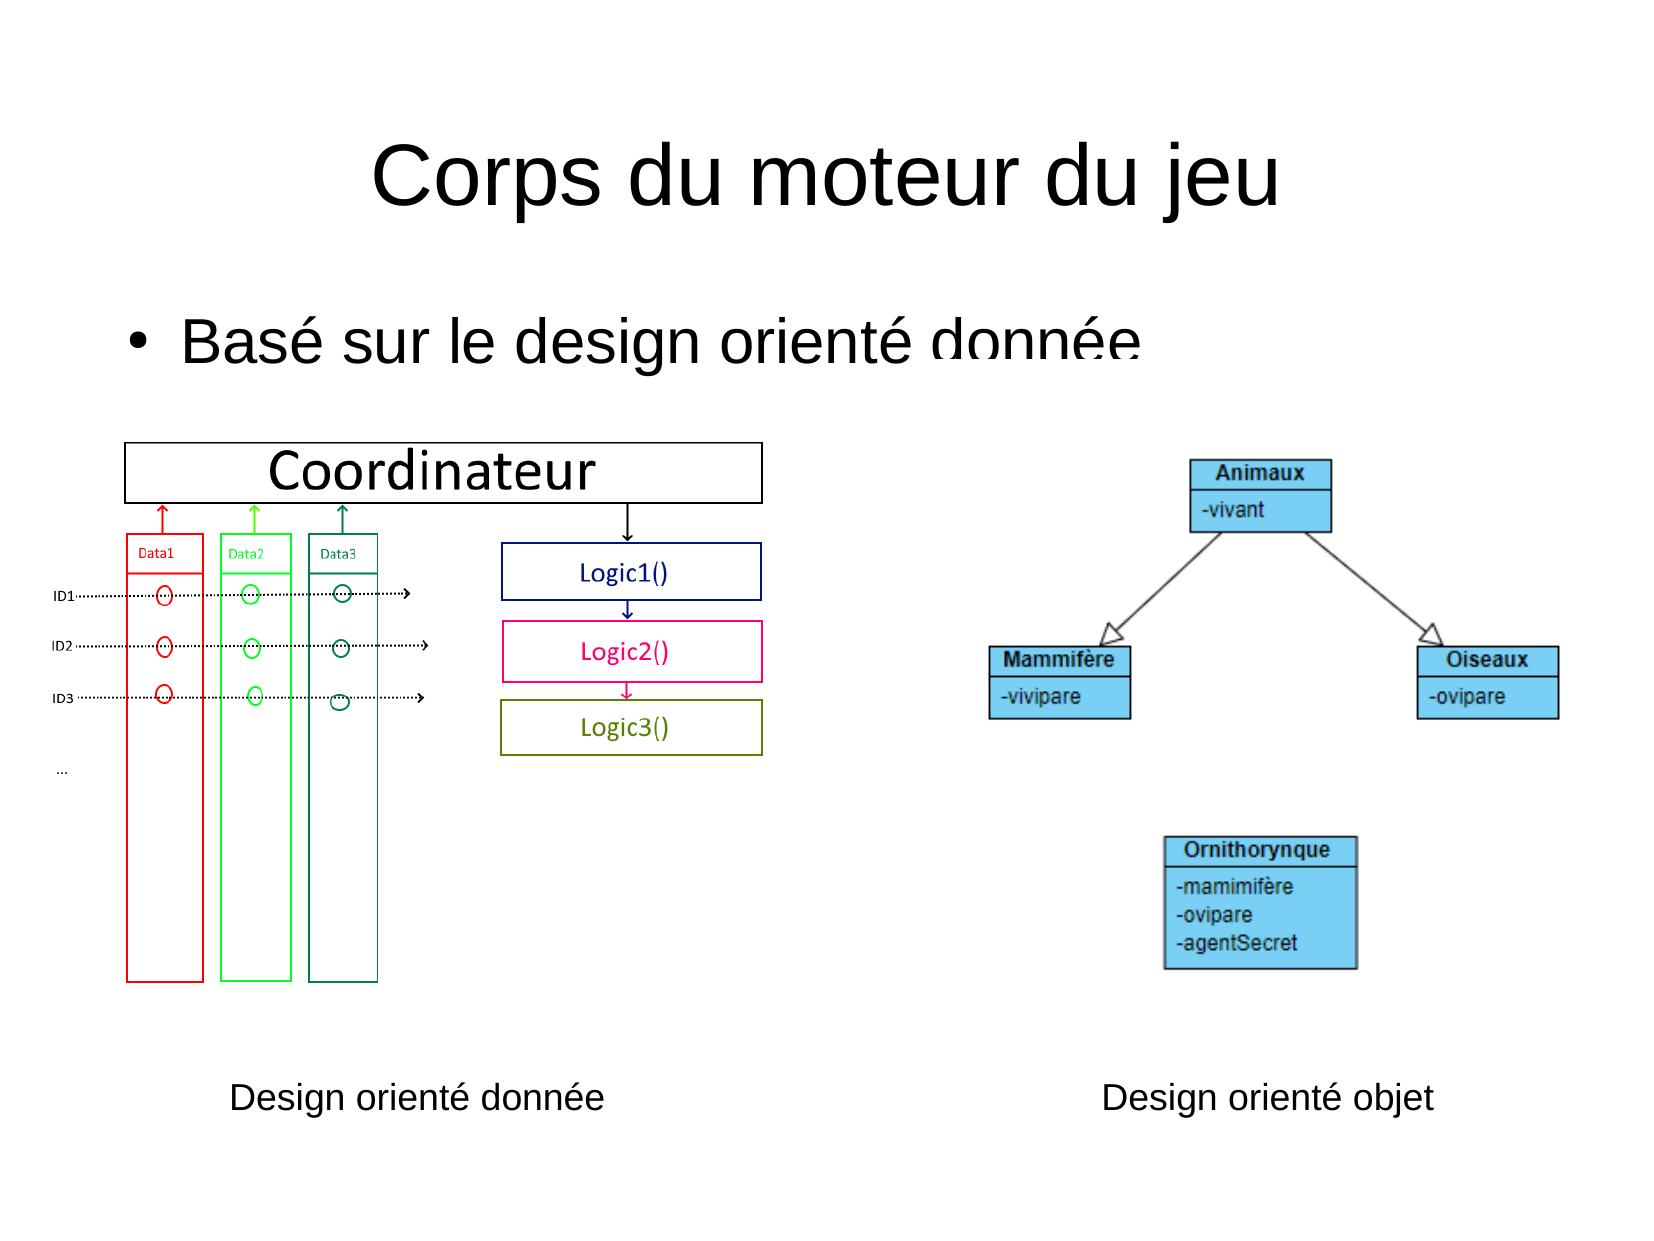

# Corps du moteur du jeu
Basé sur le design orienté donnée
Design orienté donnée
Design orienté objet